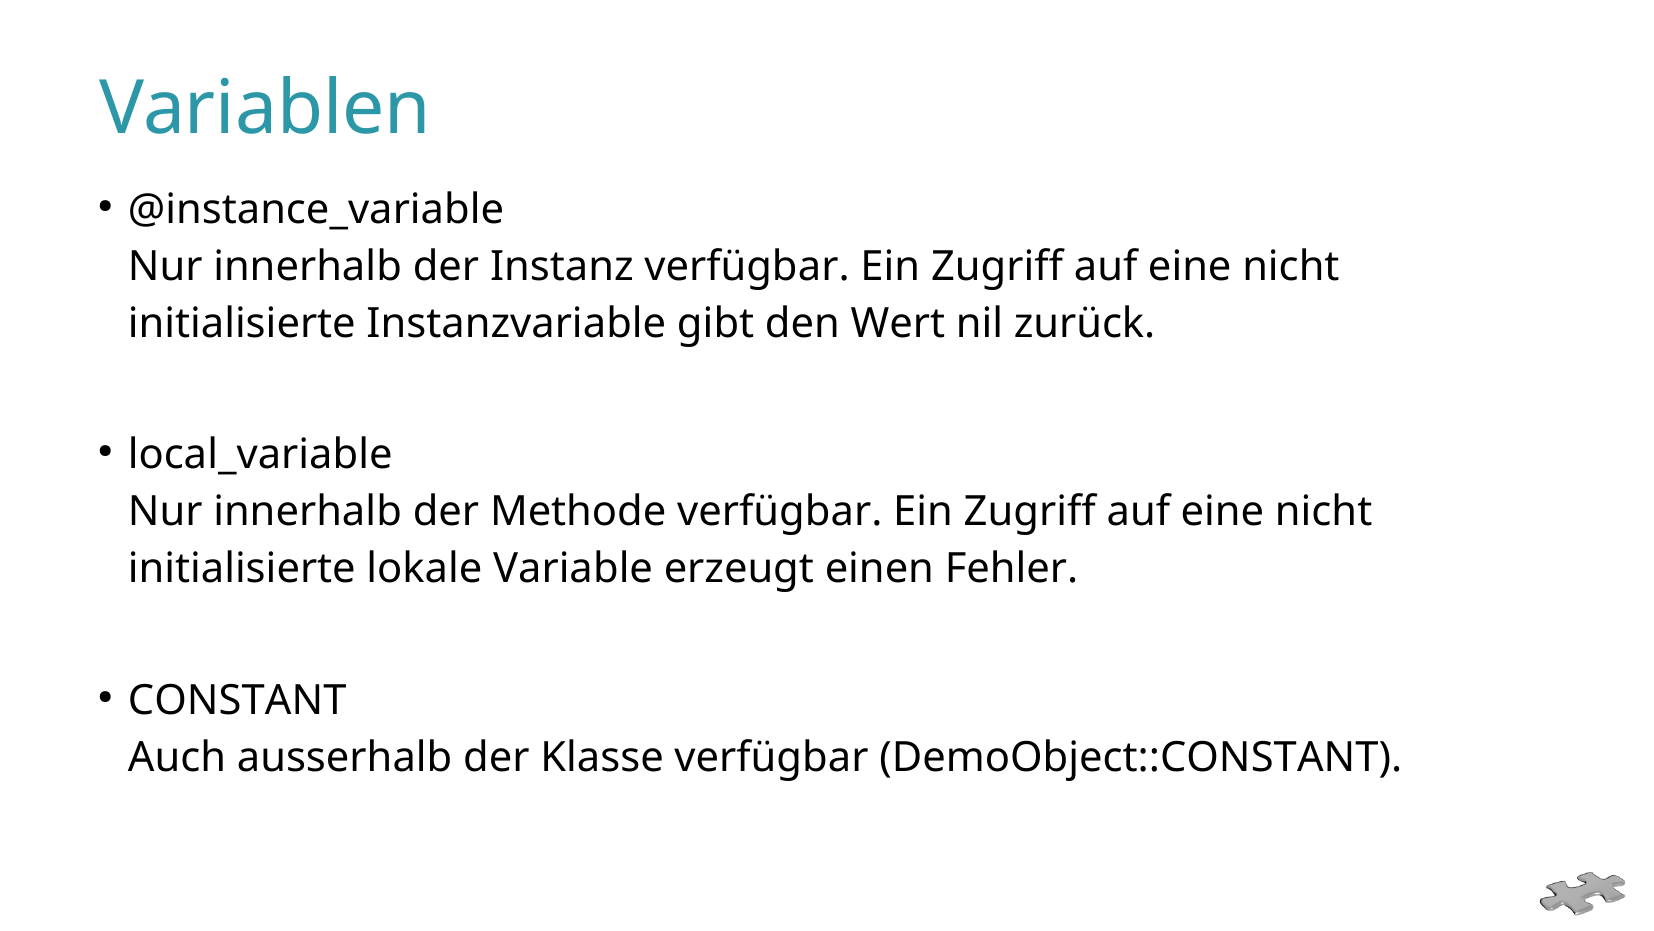

# Variablen
@instance_variable
Nur innerhalb der Instanz verfügbar. Ein Zugriff auf eine nicht initialisierte Instanzvariable gibt den Wert nil zurück.
local_variable
Nur innerhalb der Methode verfügbar. Ein Zugriff auf eine nicht initialisierte lokale Variable erzeugt einen Fehler.
CONSTANT
Auch ausserhalb der Klasse verfügbar (DemoObject::CONSTANT).